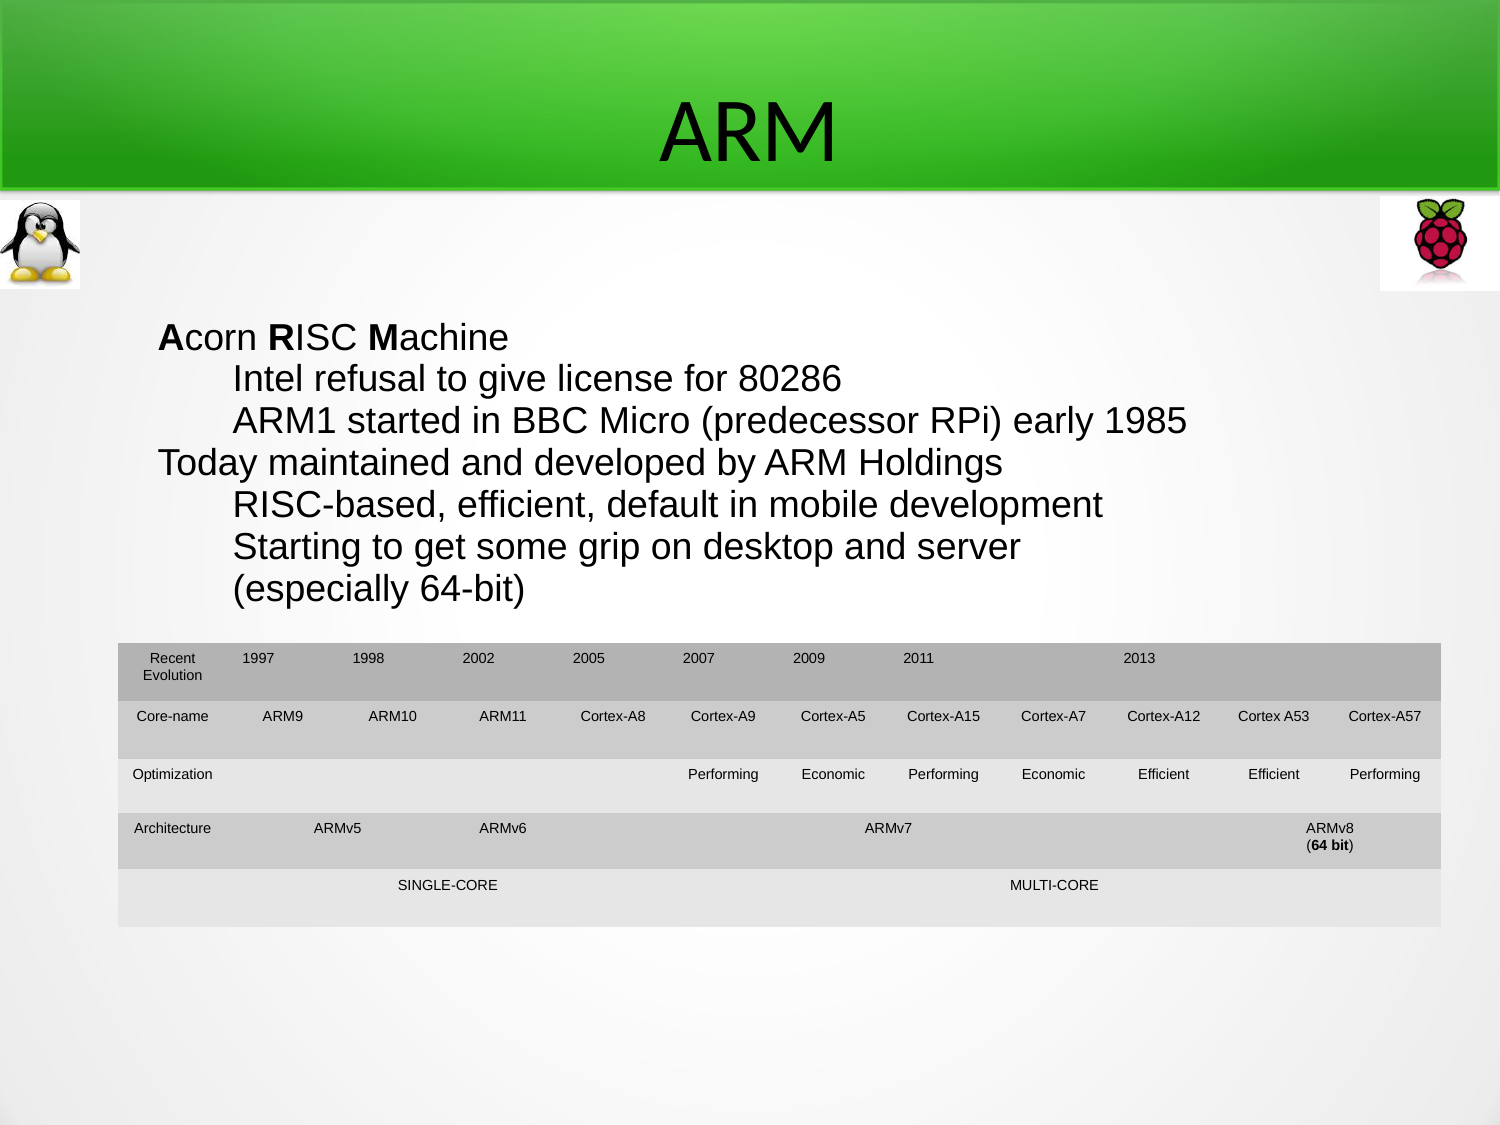

# ARM
Acorn RISC Machine
	Intel refusal to give license for 80286
	ARM1 started in BBC Micro (predecessor RPi) early 1985
Today maintained and developed by ARM Holdings
	RISC-based, efficient, default in mobile development
	Starting to get some grip on desktop and server
	(especially 64-bit)
| Recent Evolution | 1997 | 1998 | 2002 | 2005 | 2007 | 2009 | 2011 | | 2013 | | |
| --- | --- | --- | --- | --- | --- | --- | --- | --- | --- | --- | --- |
| Core-name | ARM9 | ARM10 | ARM11 | Cortex-A8 | Cortex-A9 | Cortex-A5 | Cortex-A15 | Cortex-A7 | Cortex-A12 | Cortex A53 | Cortex-A57 |
| Optimization | | | | | Performing | Economic | Performing | Economic | Efficient | Efficient | Performing |
| Architecture | ARMv5 | | ARMv6 | ARMv7 | | | | | | ARMv8 (64 bit) | |
| | SINGLE-CORE | | | | MULTI-CORE | | | | | | |